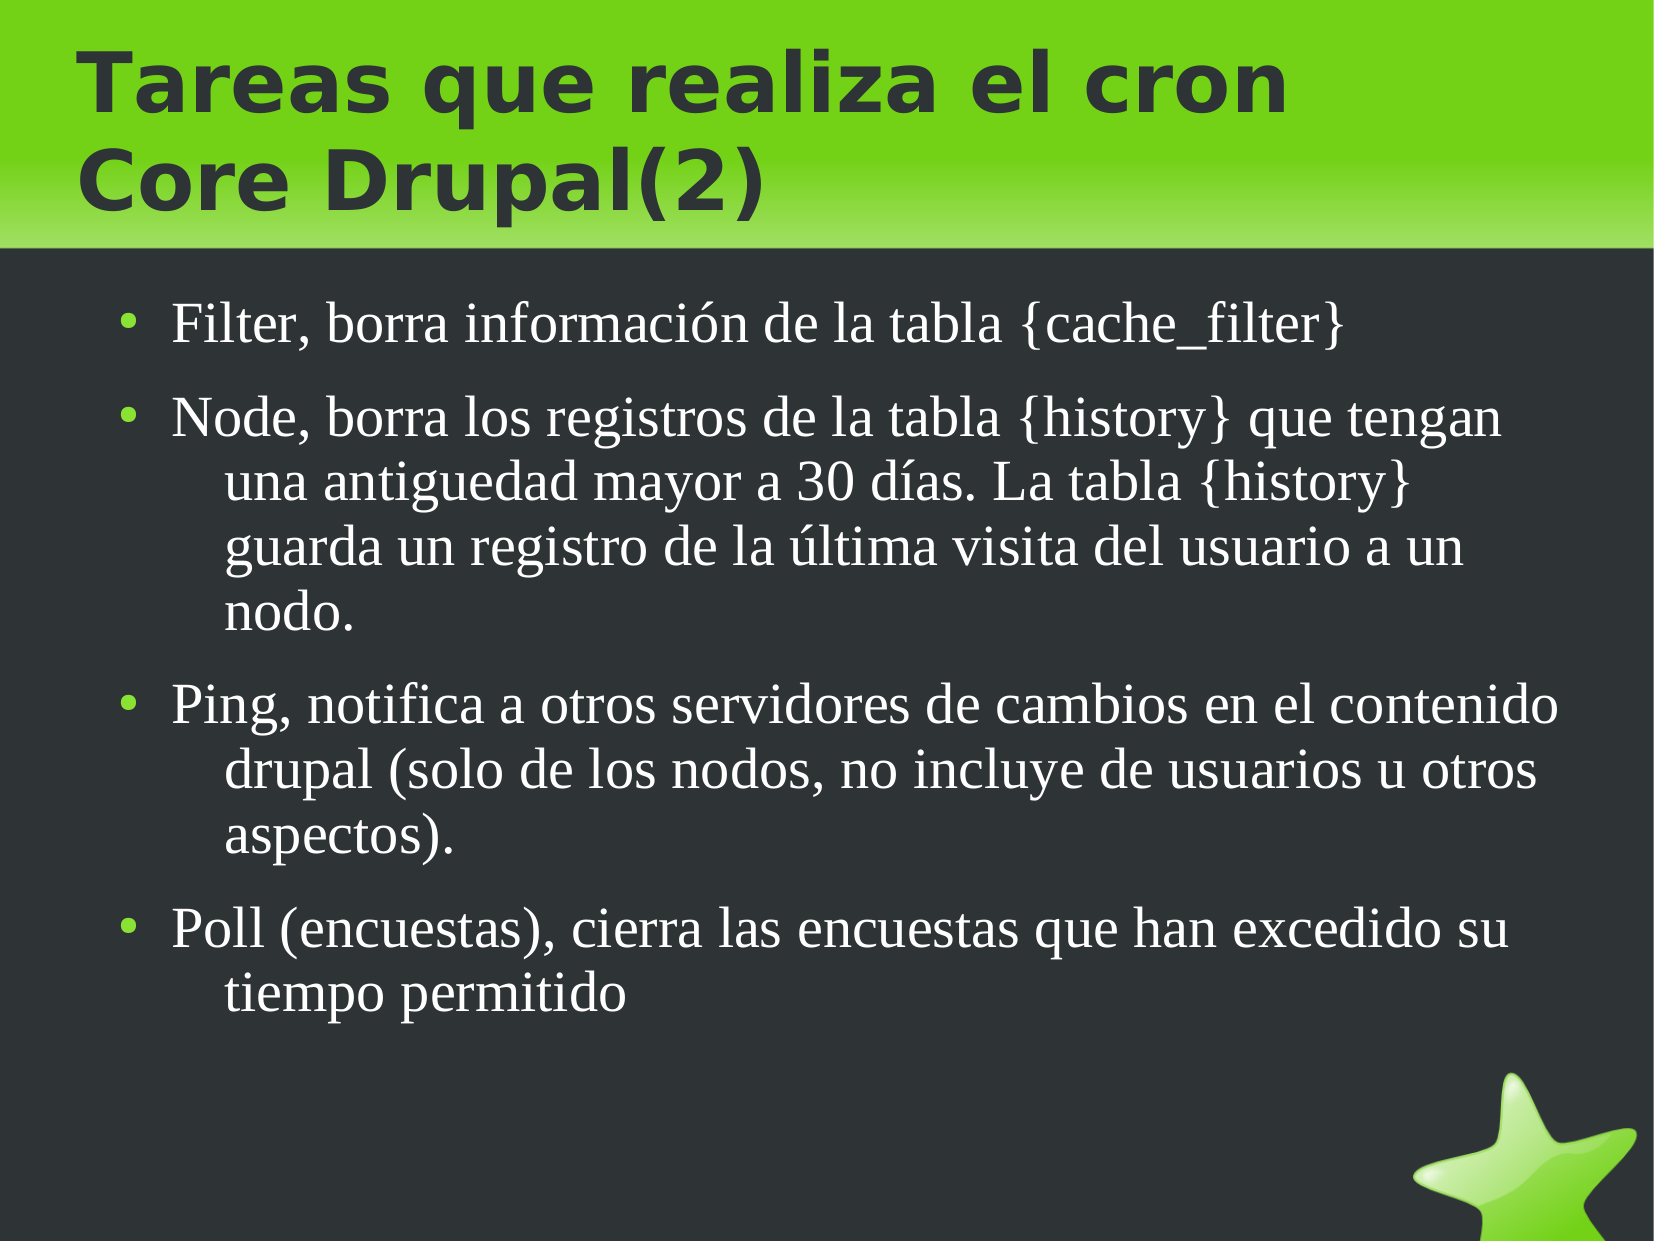

# Tareas que realiza el cron Core Drupal(2)
Filter, borra información de la tabla {cache_filter}
Node, borra los registros de la tabla {history} que tengan una antiguedad mayor a 30 días. La tabla {history} guarda un registro de la última visita del usuario a un nodo.
Ping, notifica a otros servidores de cambios en el contenido drupal (solo de los nodos, no incluye de usuarios u otros aspectos).
Poll (encuestas), cierra las encuestas que han excedido su tiempo permitido